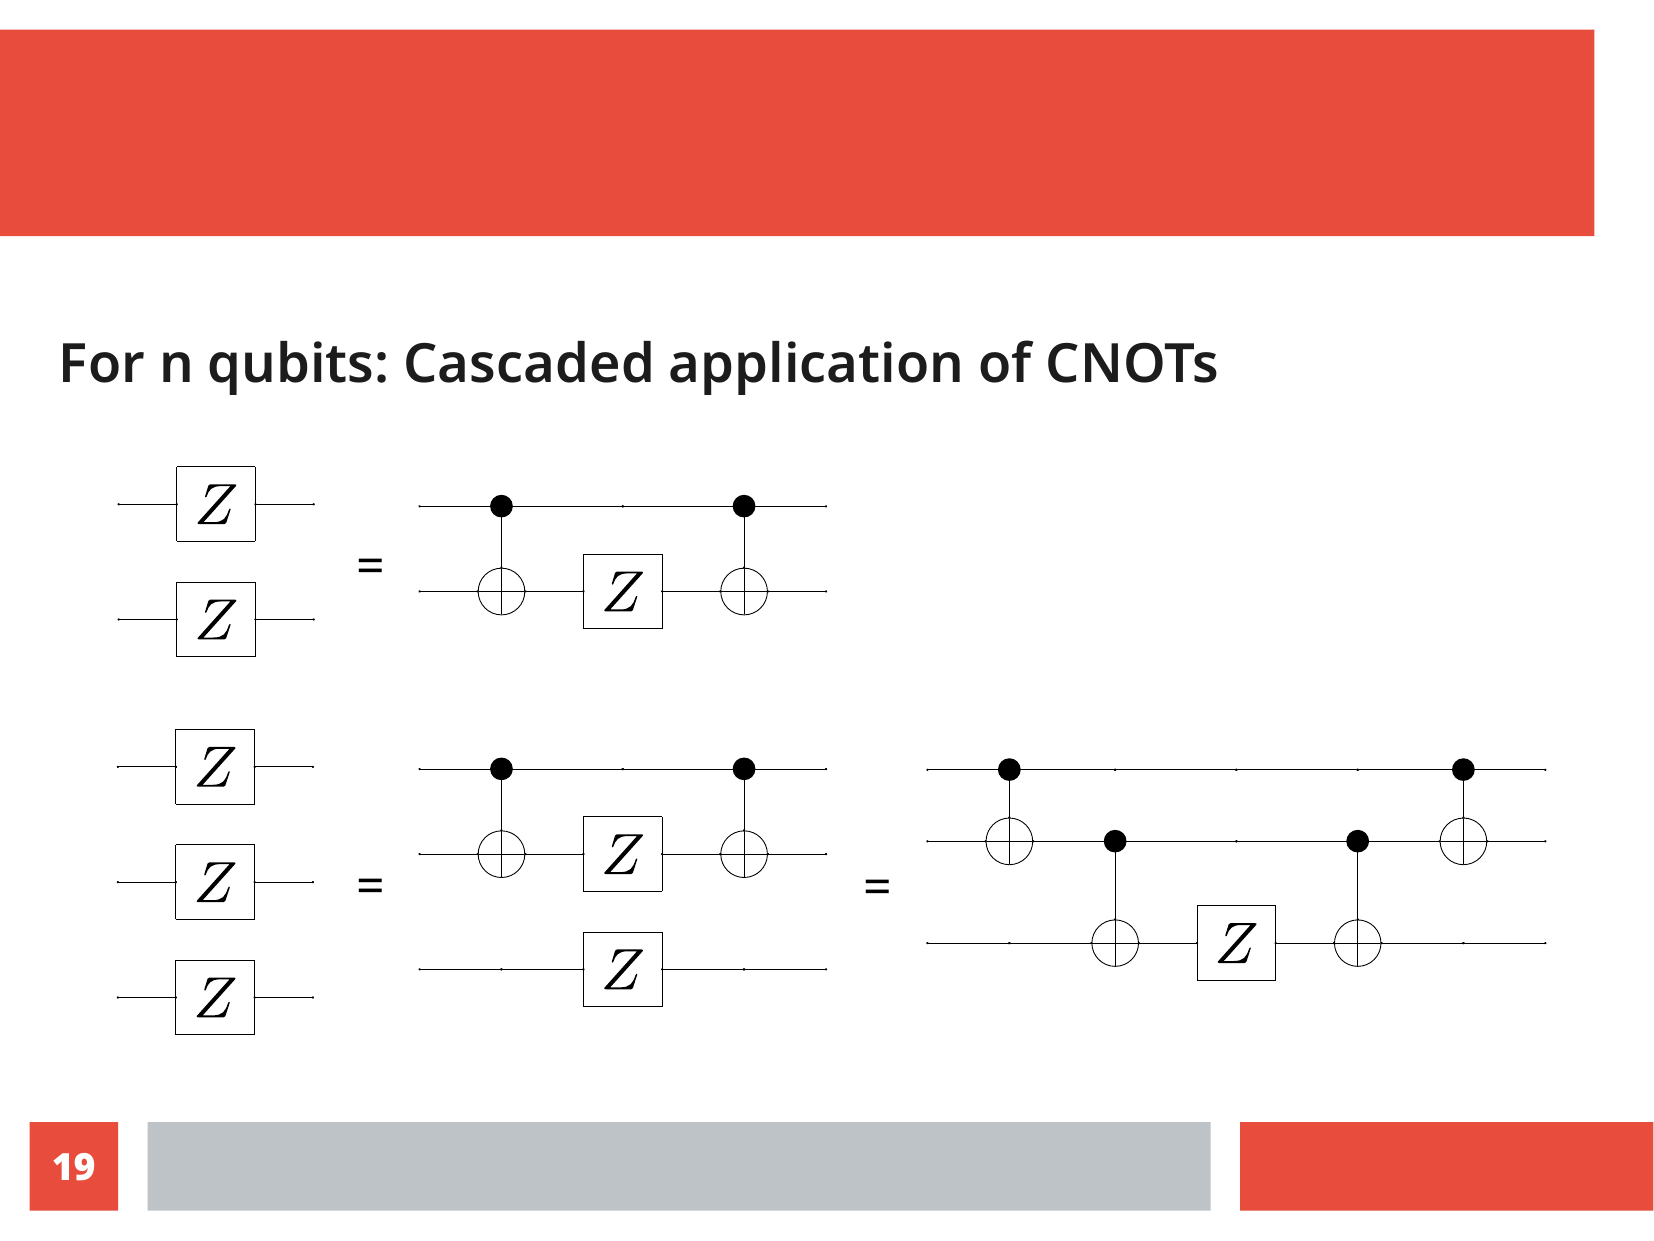

#
For n qubits: Cascaded application of CNOTs
=
=
=
19